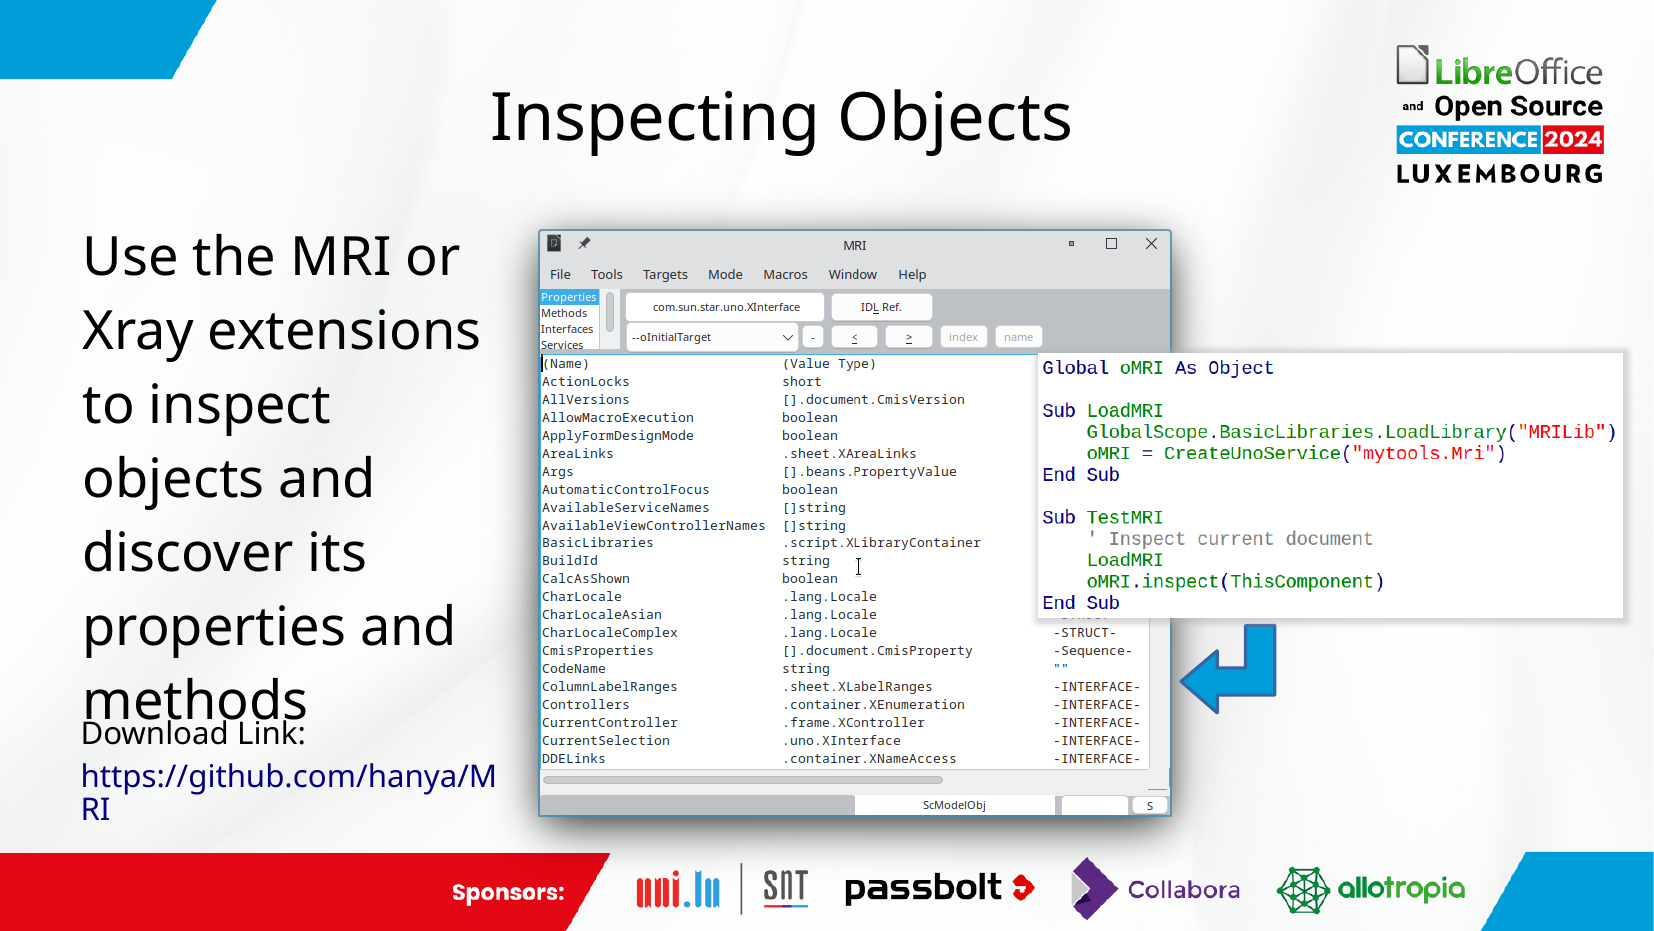

# Inspecting Objects
Use the MRI or Xray extensions to inspect objects and discover its properties and methods
Download Link:
https://github.com/hanya/MRI